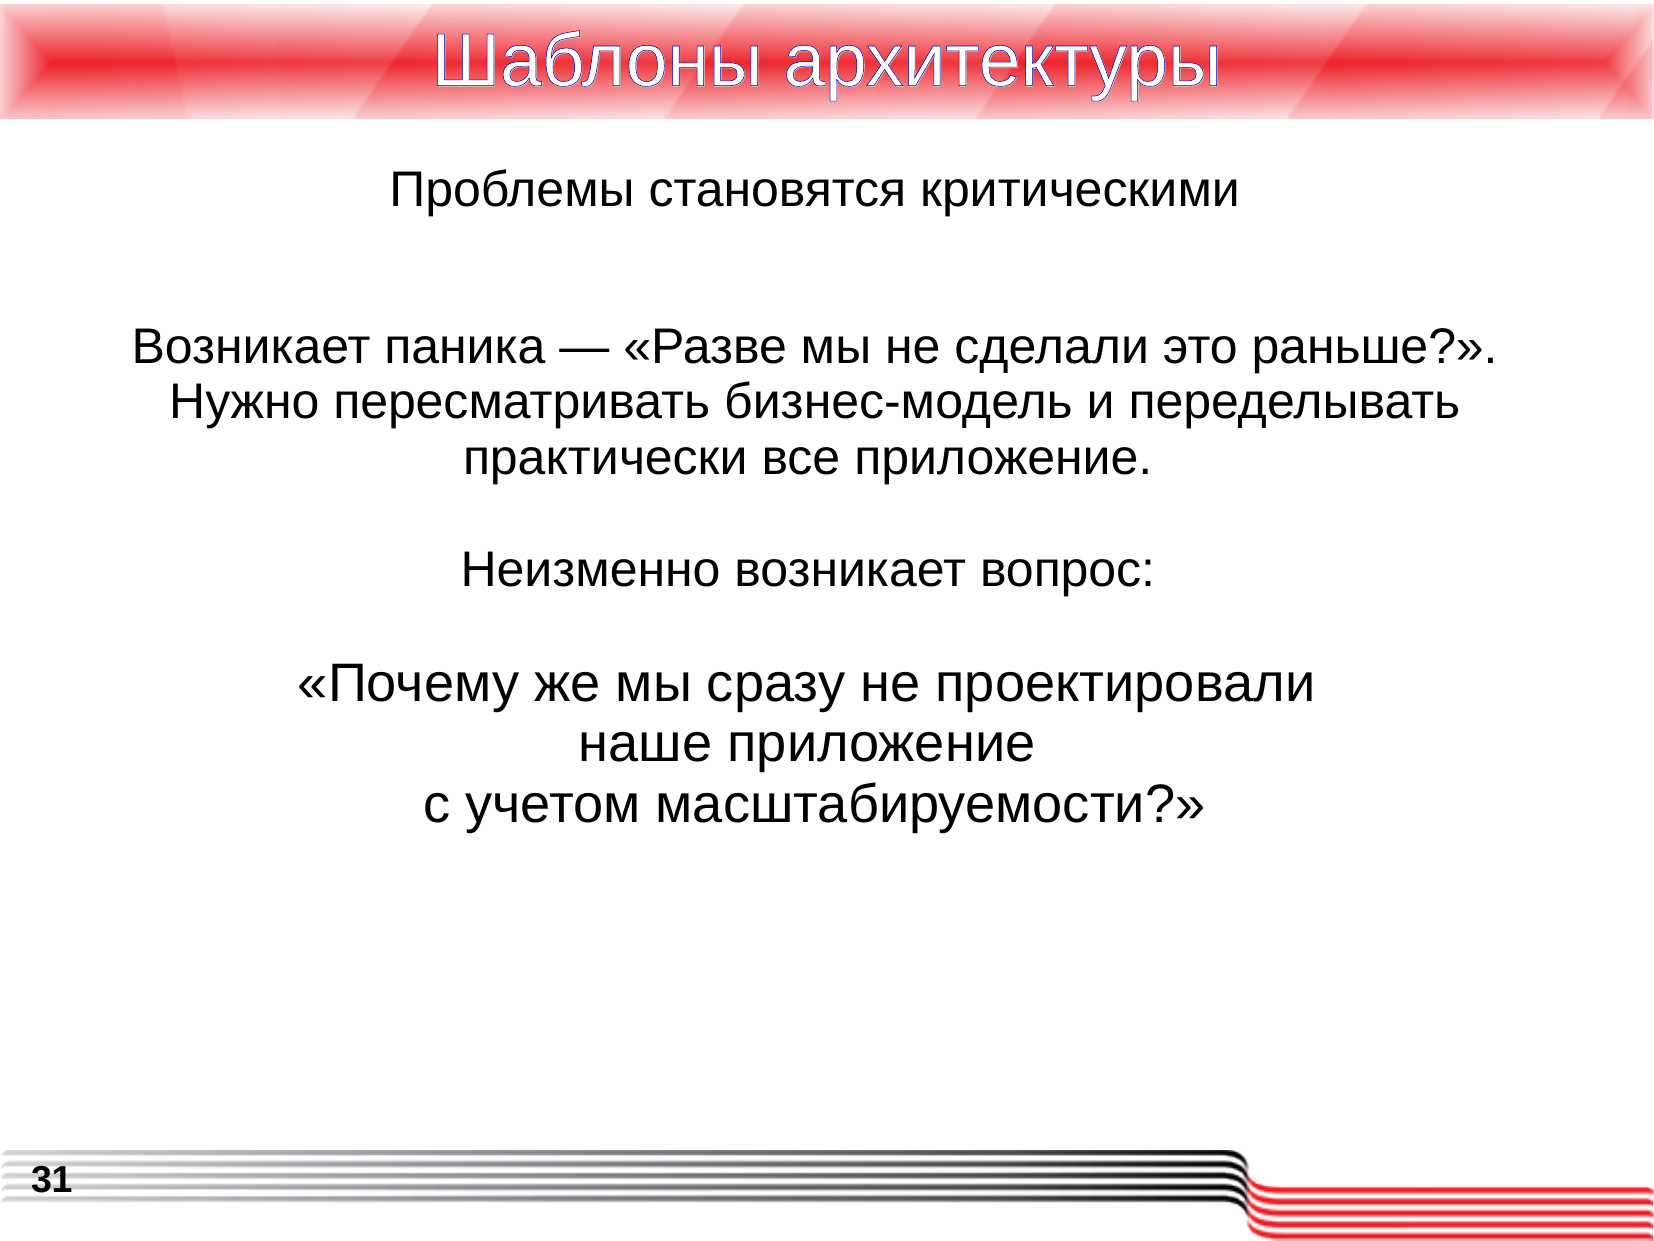

# Шаблоны архитектуры
Проблемы становятся критическими
Возникает паника — «Разве мы не сделали это раньше?». Нужно пересматривать бизнес-модель и переделывать практически все приложение.
Неизменно возникает вопрос:
«Почему же мы сразу не проектировали
наше приложение
с учетом масштабируемости?»
31